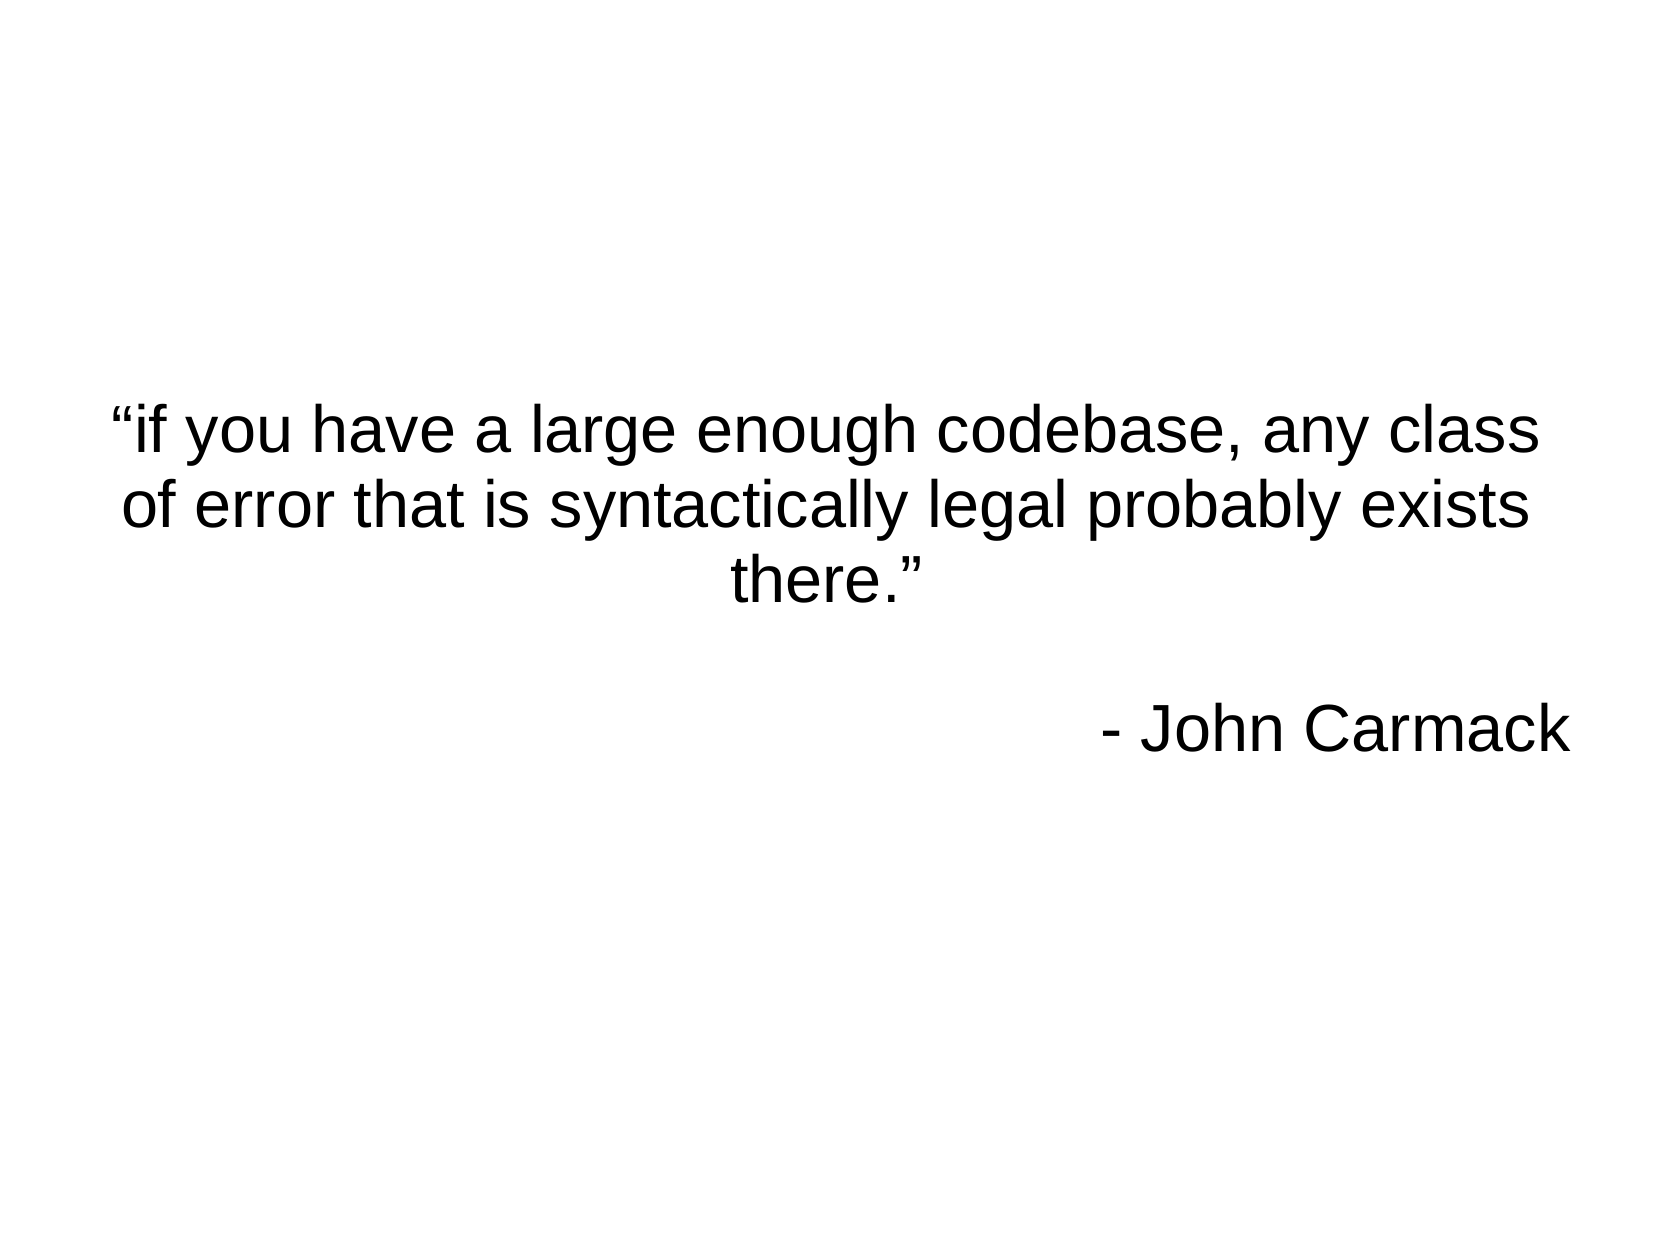

# “if you have a large enough codebase, any class of error that is syntactically legal probably exists there.”
- John Carmack